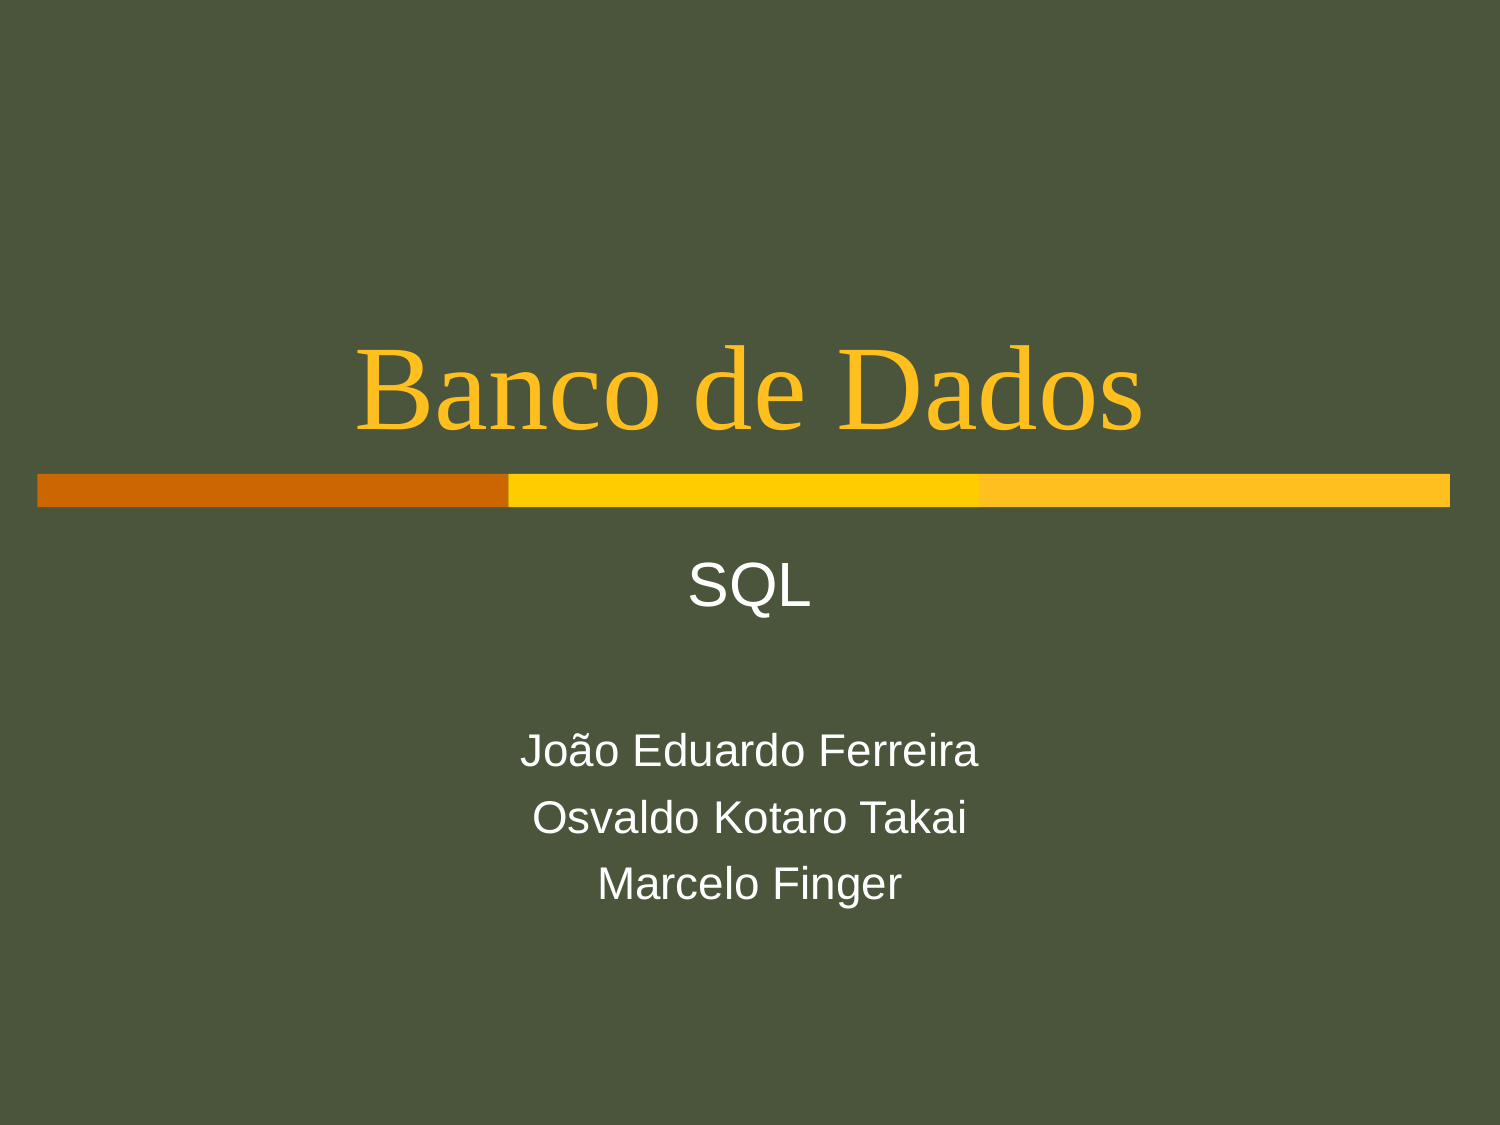

# Banco de Dados
SQL
João Eduardo Ferreira
Osvaldo Kotaro Takai
Marcelo Finger